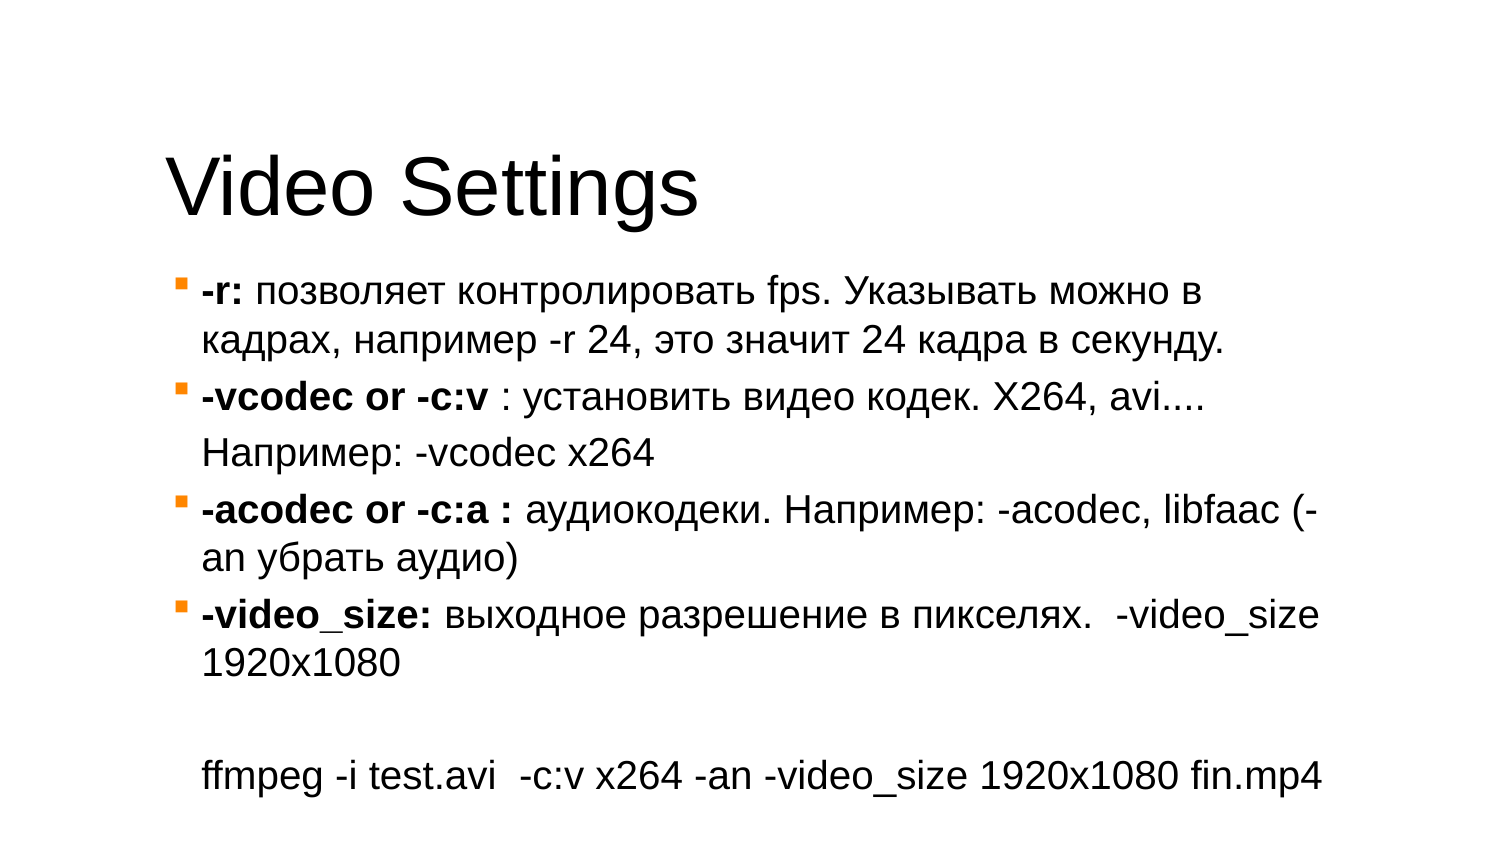

Video Settings
# -r: позволяет контролировать fps. Указывать можно в кадрах, например -r 24, это значит 24 кадра в секунду.
-vcodec or -c:v : установить видео кодек. X264, avi....
Например: -vcodec x264
-acodec or -c:a : аудиокодеки. Например: -acodec, libfaac (-an убрать аудио)
-video_size: выходное разрешение в пикселях. -video_size 1920x1080
ffmpeg -i test.avi -c:v x264 -an -video_size 1920x1080 fin.mp4